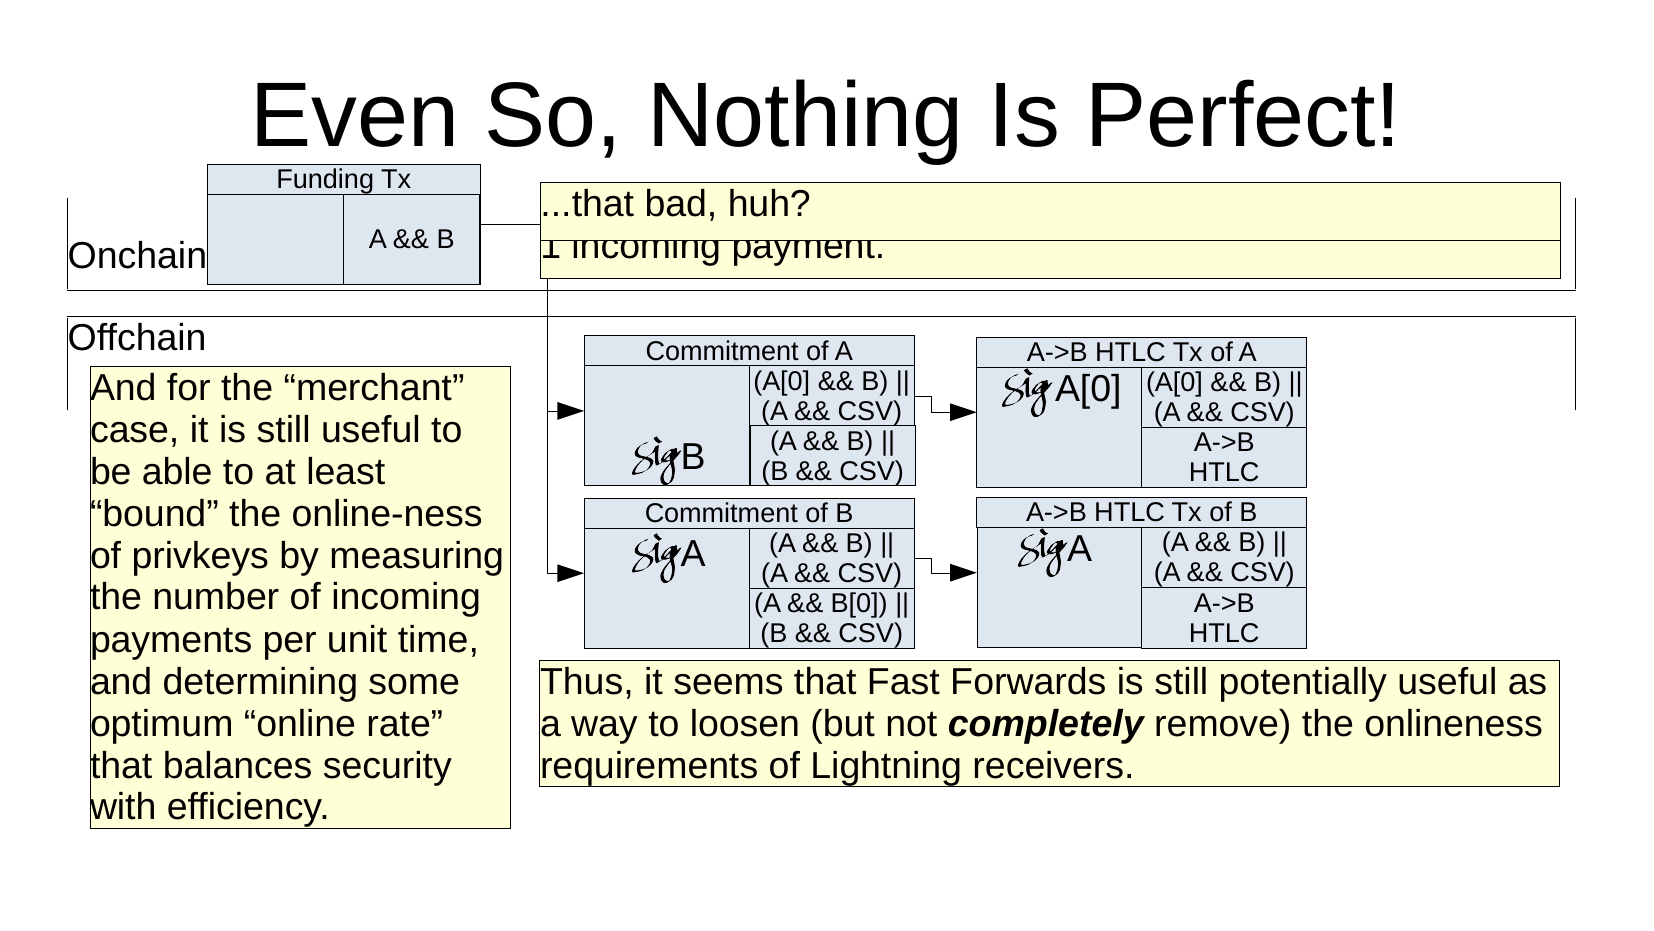

# Even So, Nothing Is Perfect!
Funding Tx
A && B
The diagram below shows what Fast Forwards look like with 1 incoming payment.
Now I want you to imagine 10 incoming payments...
...or 100...
...how we doing?
...that bad, huh?
Onchain
Offchain
Commitment of A
A->B HTLC Tx of A
A[0]
(A[0] && B) ||
(A && CSV)
A->B
HTLC
A->B HTLC Tx of B
A
(A && B) ||
(A && CSV)
A->B
HTLC
(A[0] && B) ||
(A && CSV)
As you can imagine, if Bob is getting a lot of received payments, there will be a long chain of HTLC Txes.
If the channel has to unilaterally close, all those transactions need to appear onchain!
So, onchain fees, same as always?
Still, if we imagine a “typical” employee receiving their salary once or twice a month, and then bringing privkeys online in order to spend by Lightning, it may be “good enough” in practice.
And for the “merchant” case, it is still useful to be able to at least “bound” the online-ness of privkeys by measuring the number of incoming payments per unit time, and determining some optimum “online rate” that balances security with efficiency.
B
(A && B) ||
(B && CSV)
B
A
Commitment of B
A
(A && B) ||
(A && CSV)
(A && B[0]) || (B && CSV)
Thus, it seems that Fast Forwards is still potentially useful as a way to loosen (but not completely remove) the onlineness requirements of Lightning receivers.